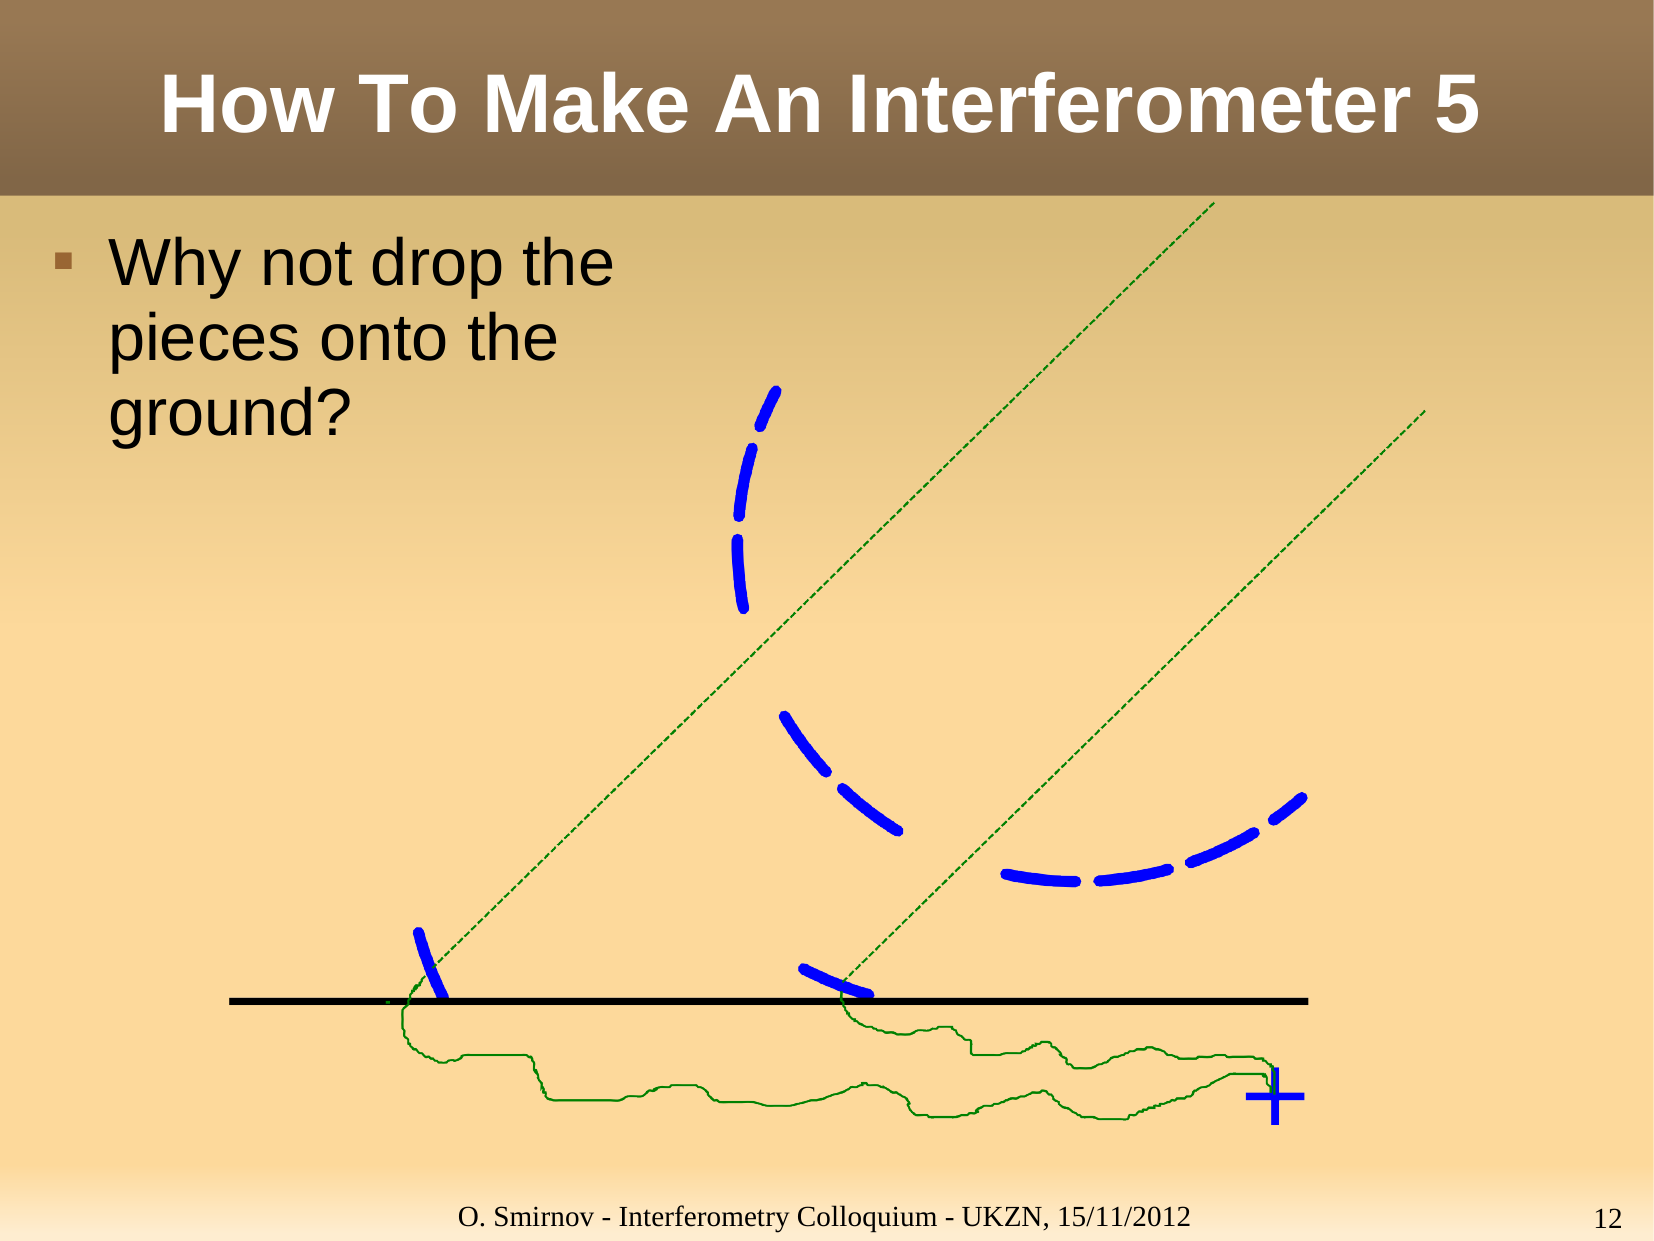

# How To Make An Interferometer 5
Why not drop the
pieces onto the ground?
O. Smirnov - Interferometry Colloquium - UKZN, 15/11/2012
12